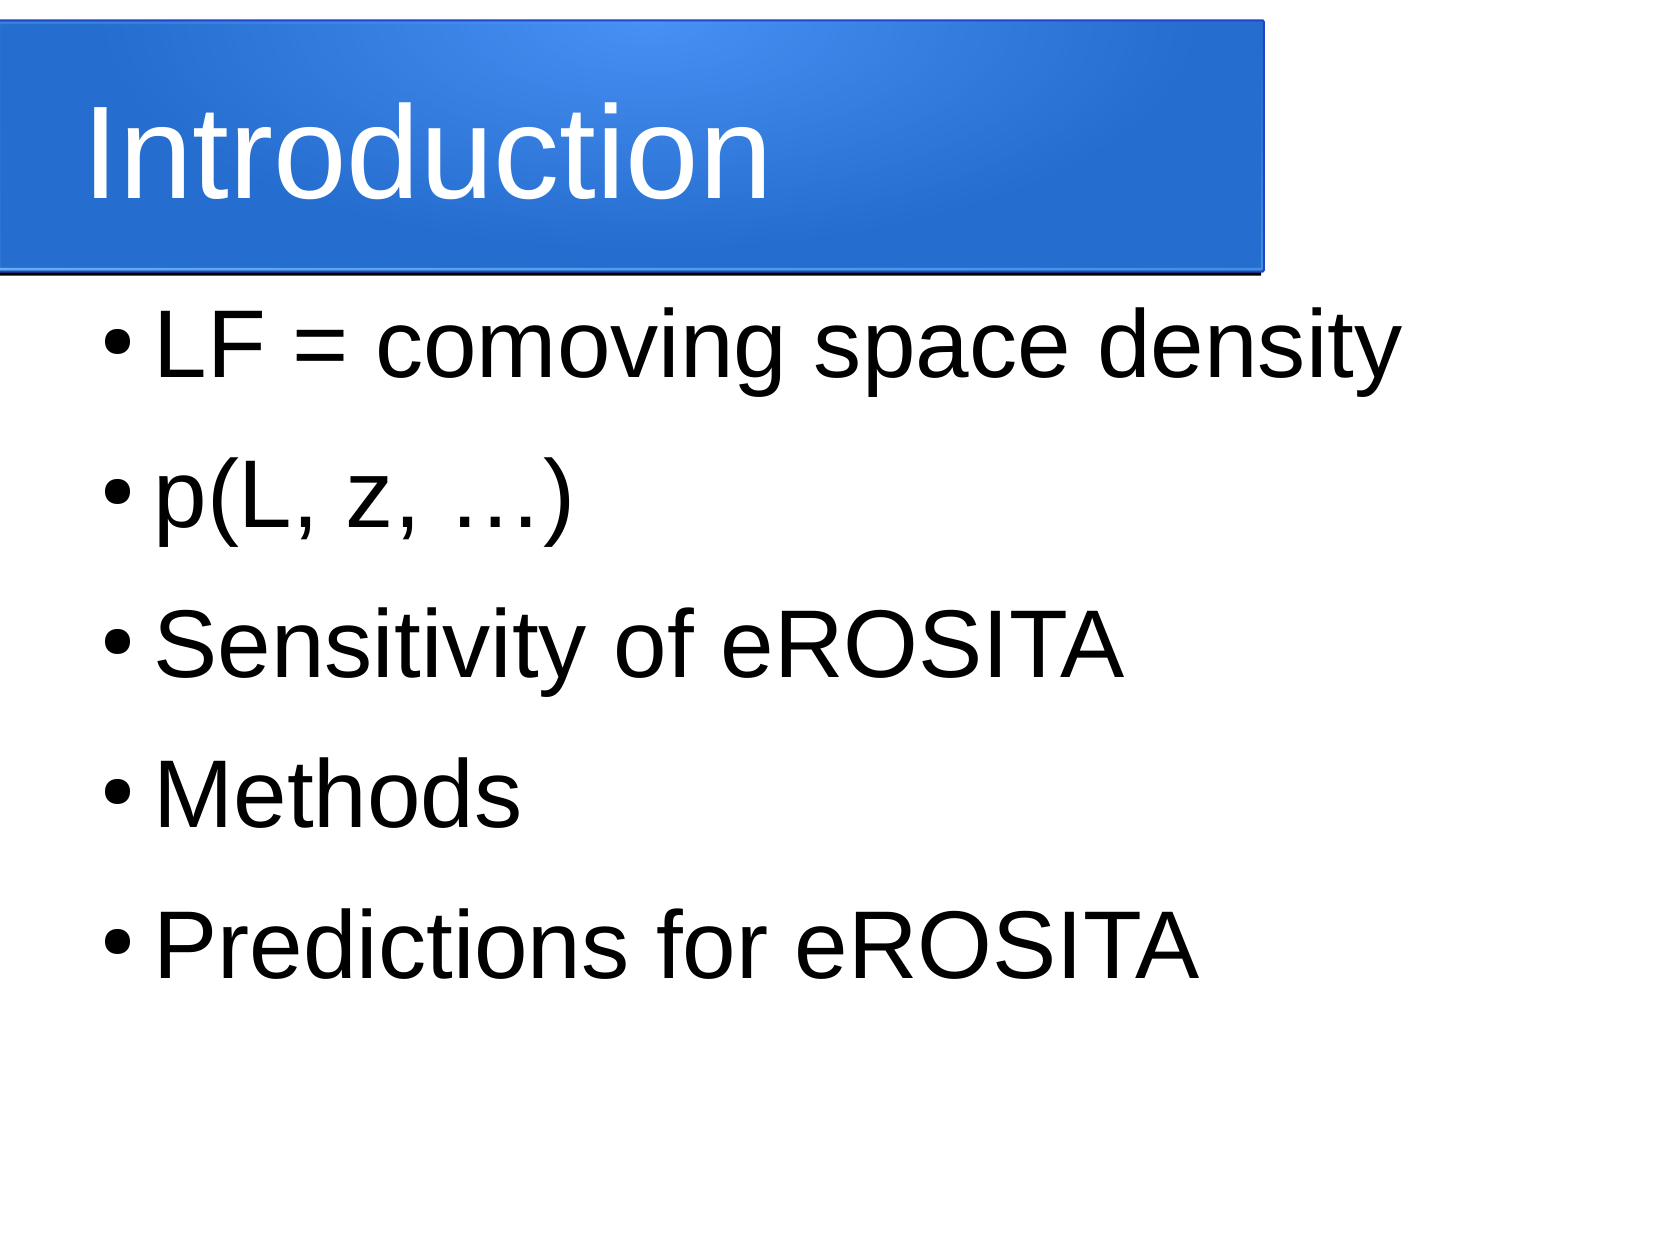

# Introduction
LF = comoving space density
p(L, z, …)
Sensitivity of eROSITA
Methods
Predictions for eROSITA